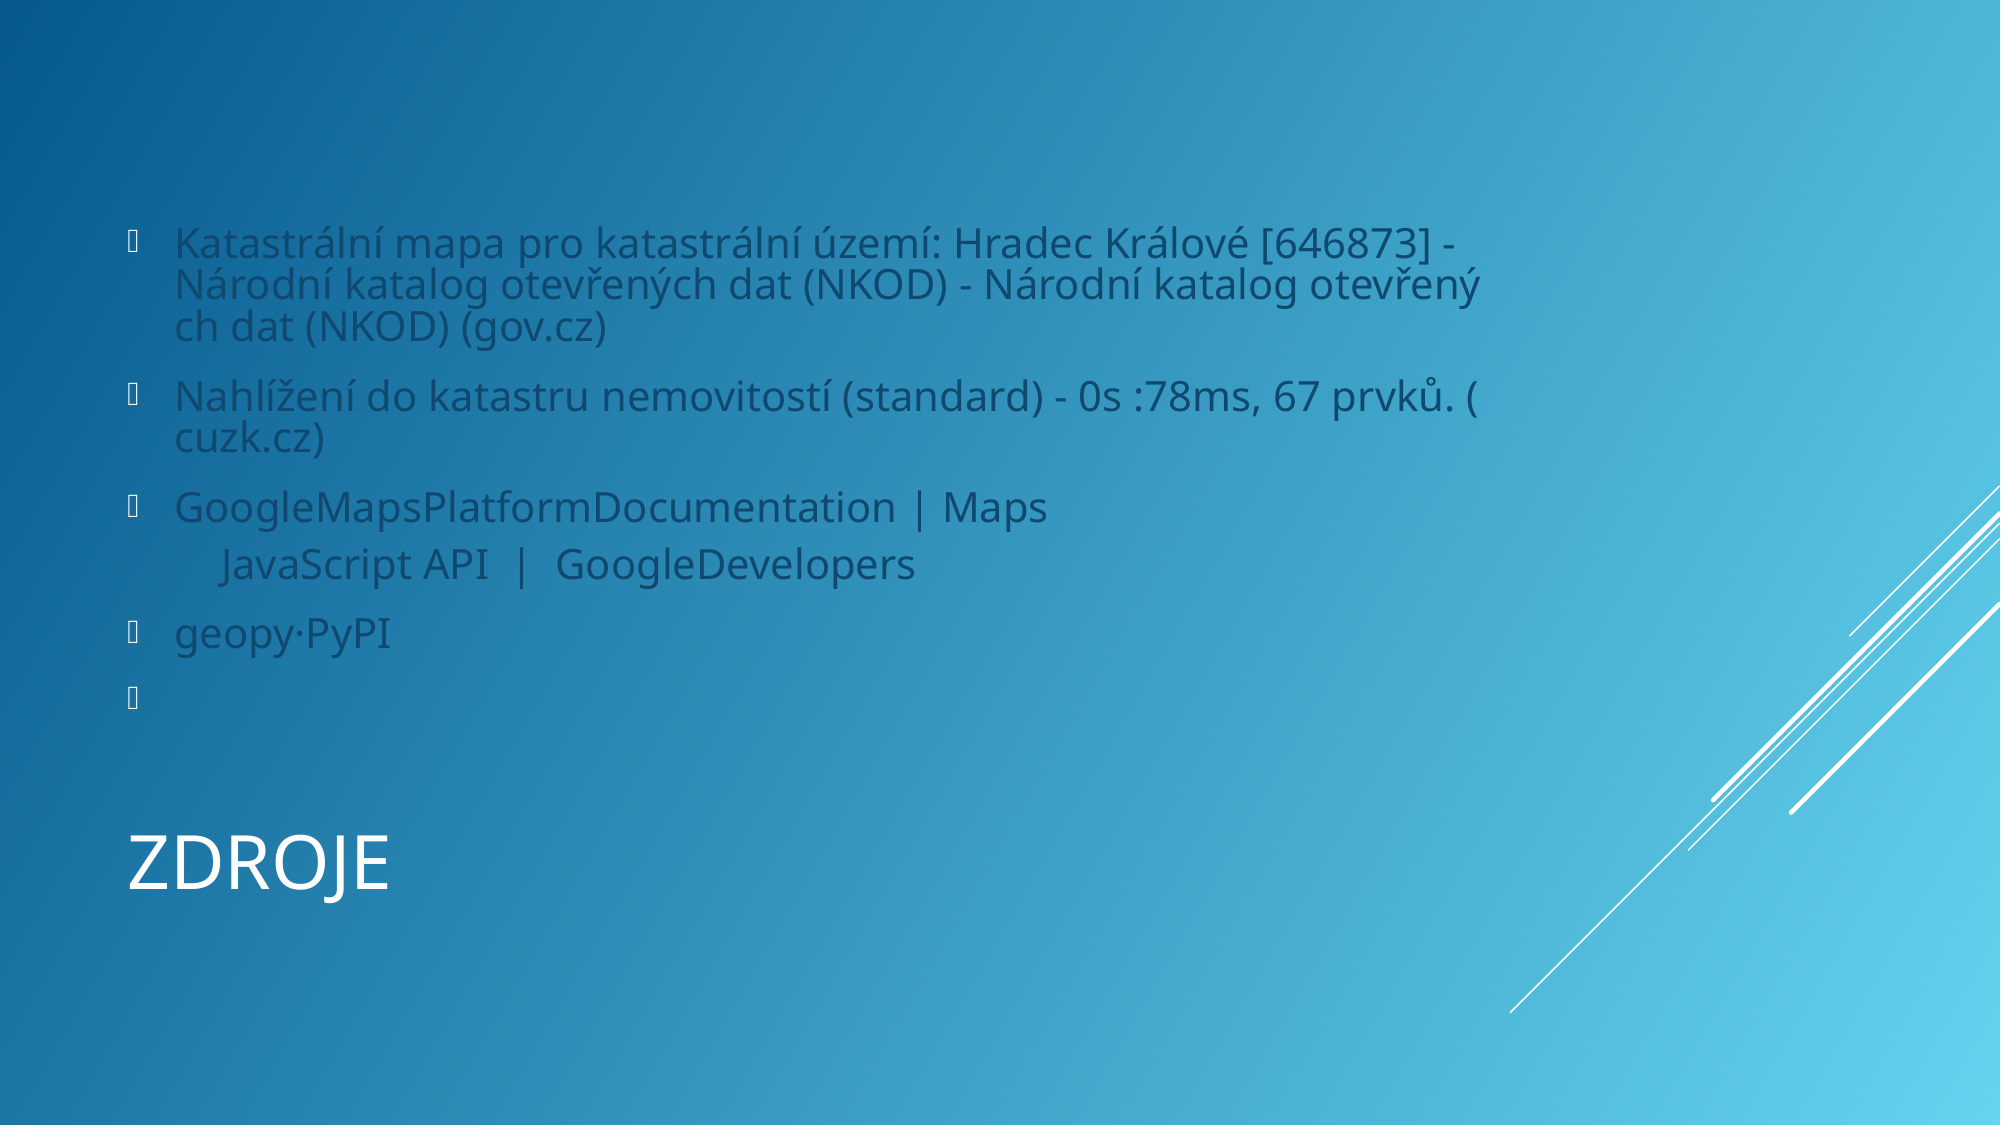

Katastrální mapa pro katastrální území: Hradec Králové [646873] - Národní katalog otevřených dat (NKOD) - Národní katalog otevřených dat (NKOD) (gov.cz)
Nahlížení do katastru nemovitostí (standard) - 0s :78ms, 67 prvků. (cuzk.cz)
GoogleMapsPlatformDocumentation | MapsJavaScript API  |  GoogleDevelopers
geopy·PyPI
# Zdroje